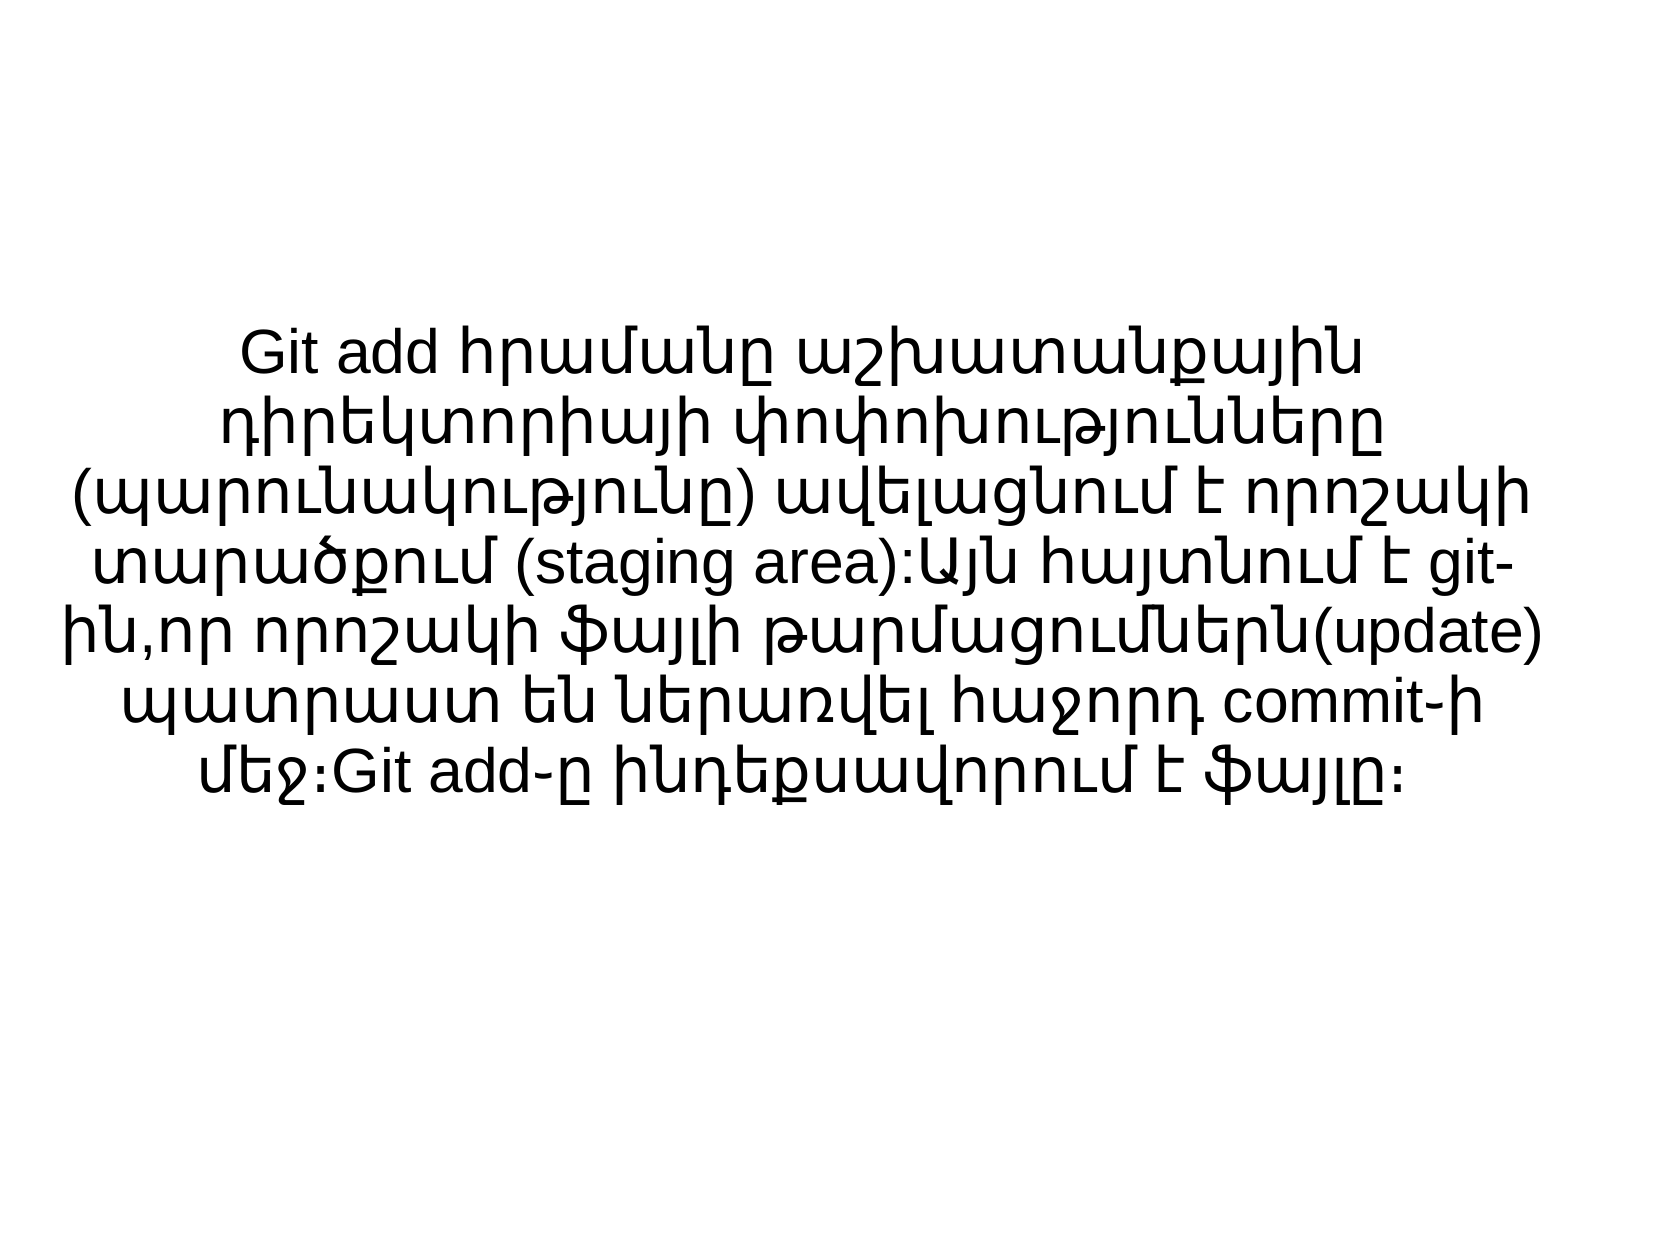

# Git add հրամանը աշխատանքային դիրեկտորիայի փոփոխությունները (պարունակությունը) ավելացնում է որոշակի տարածքում (staging area):Այն հայտնում է git-ին,որ որոշակի ֆայլի թարմացումներն(update) պատրաստ են ներառվել հաջորդ commit֊ի մեջ։Git add֊ը ինդեքսավորում է ֆայլը։